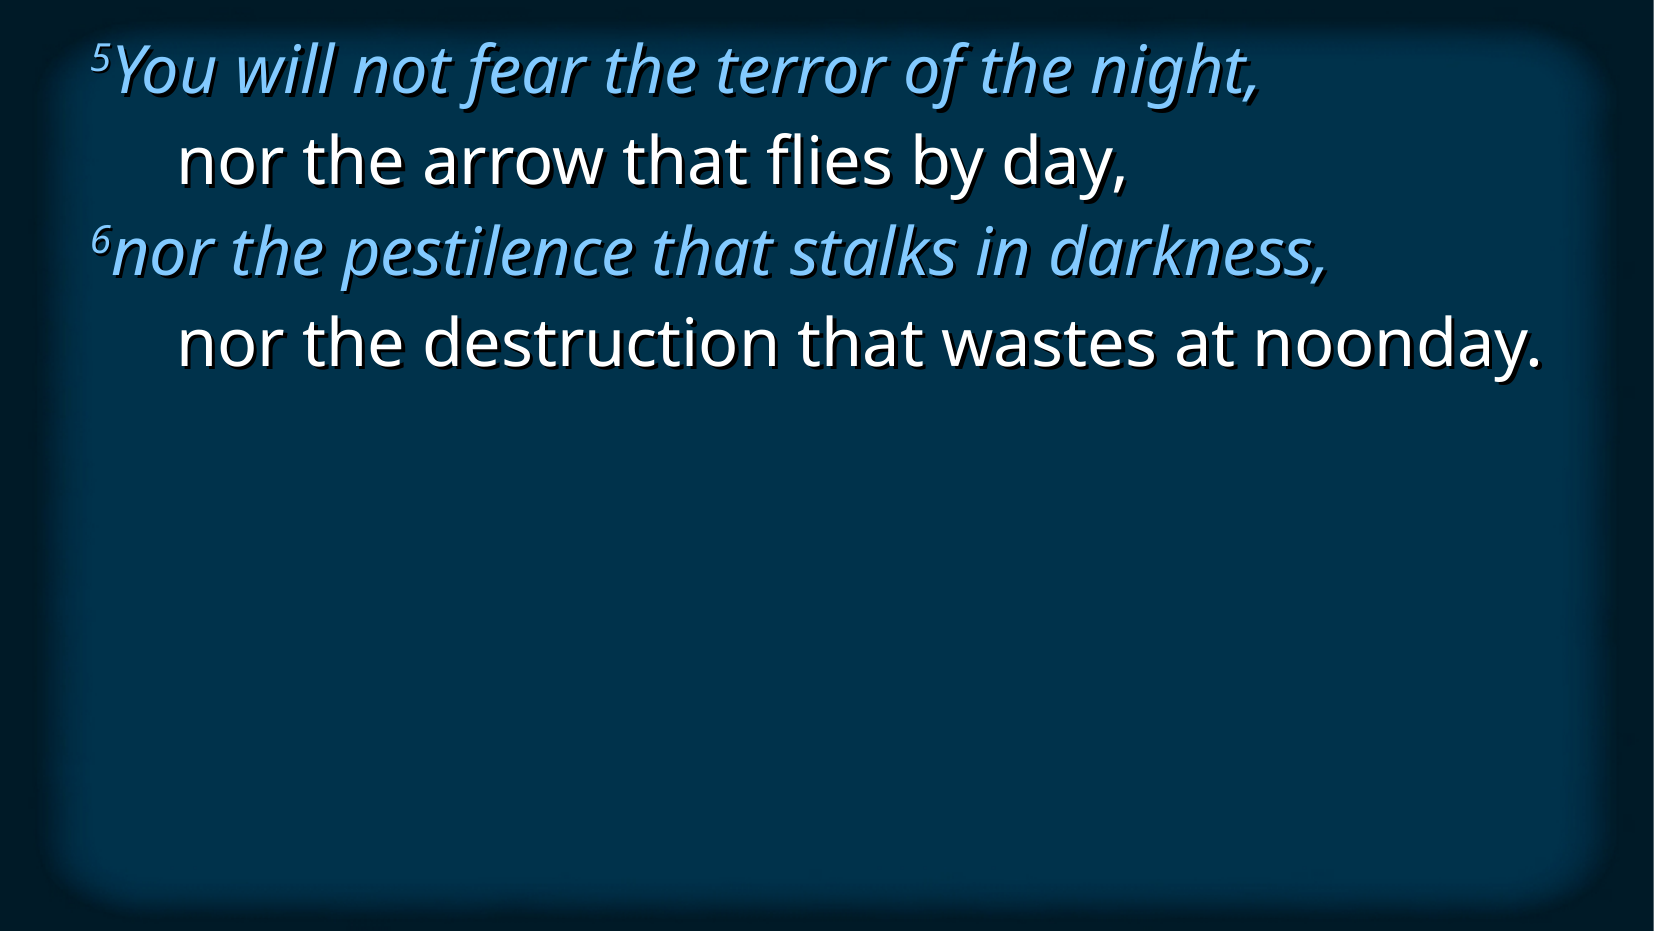

5You will not fear the terror of the night,
 nor the arrow that flies by day,
6nor the pestilence that stalks in darkness,
 nor the destruction that wastes at noonday.